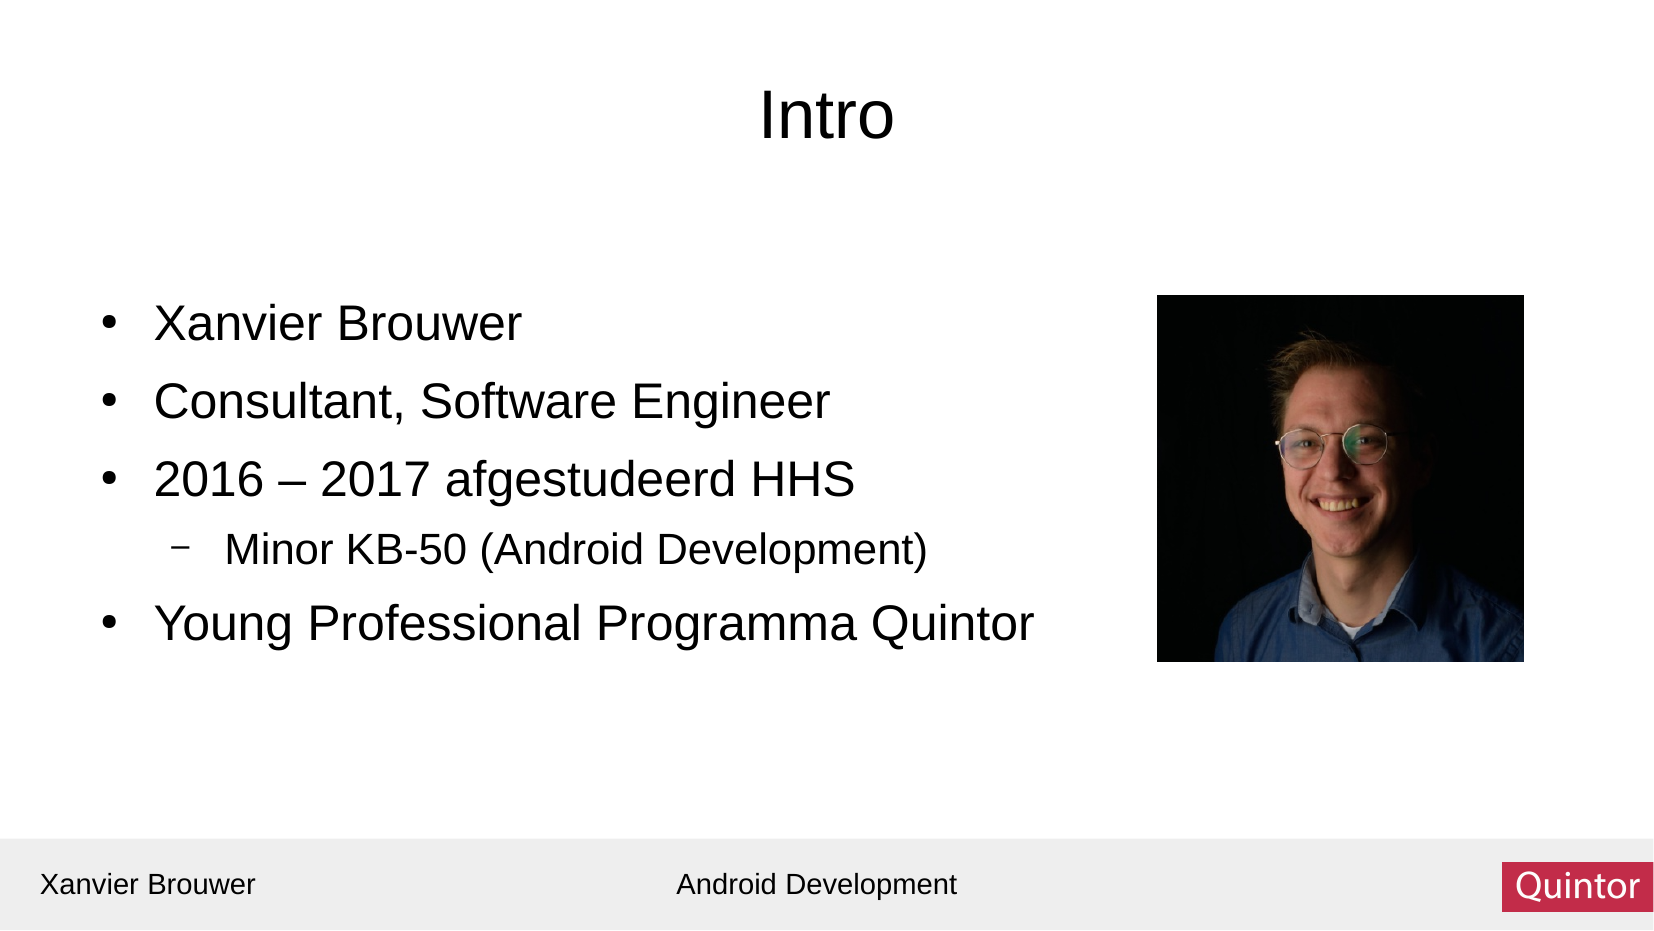

# Intro
Xanvier Brouwer
Consultant, Software Engineer
2016 – 2017 afgestudeerd HHS
Minor KB-50 (Android Development)
Young Professional Programma Quintor